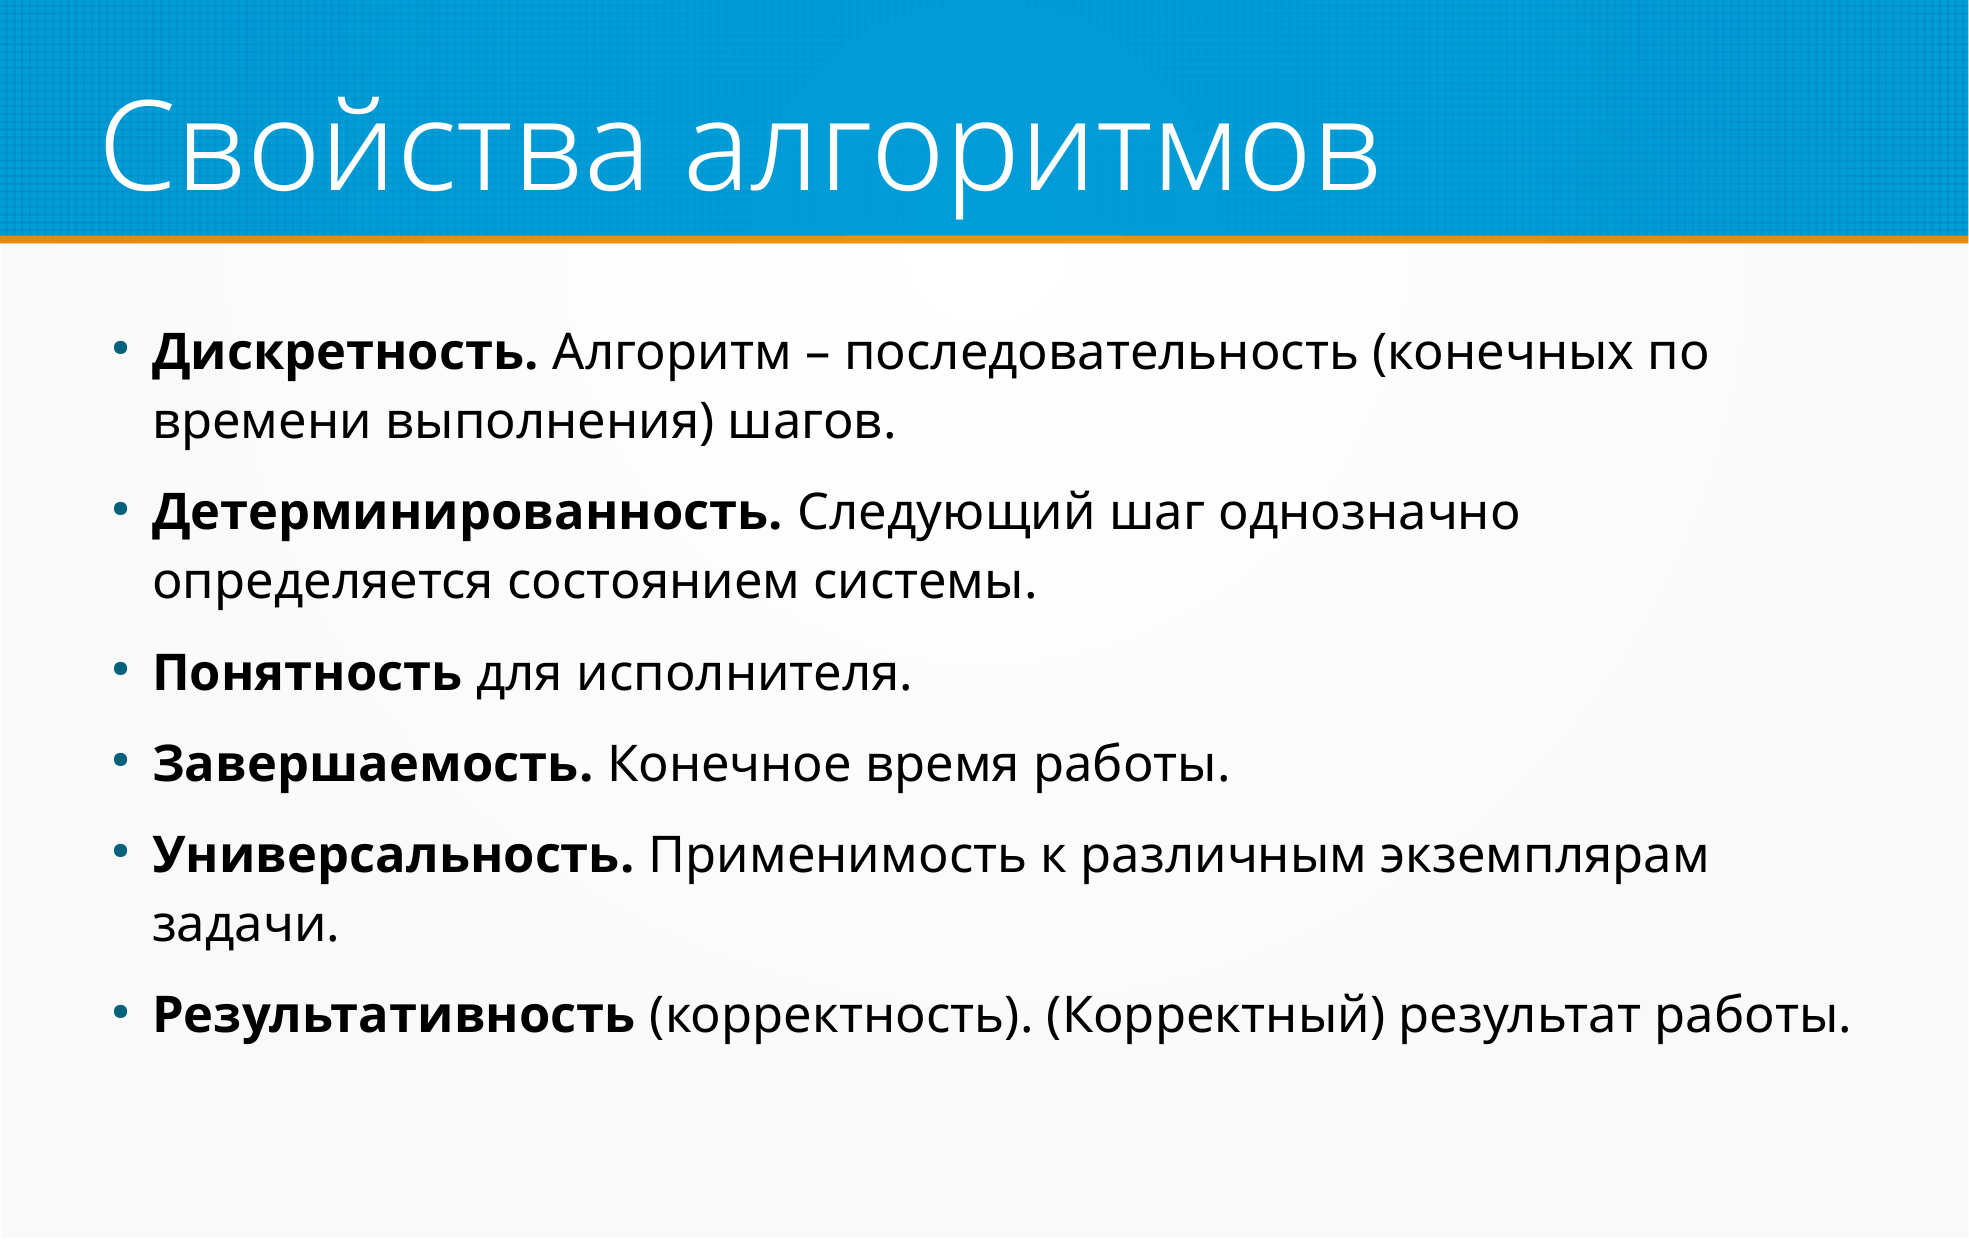

# Свойства алгоритмов
Дискретность. Алгоритм – последовательность (конечных по времени выполнения) шагов.
Детерминированность. Следующий шаг однозначно определяется состоянием системы.
Понятность для исполнителя.
Завершаемость. Конечное время работы.
Универсальность. Применимость к различным экземплярам задачи.
Результативность (корректность). (Корректный) результат работы.